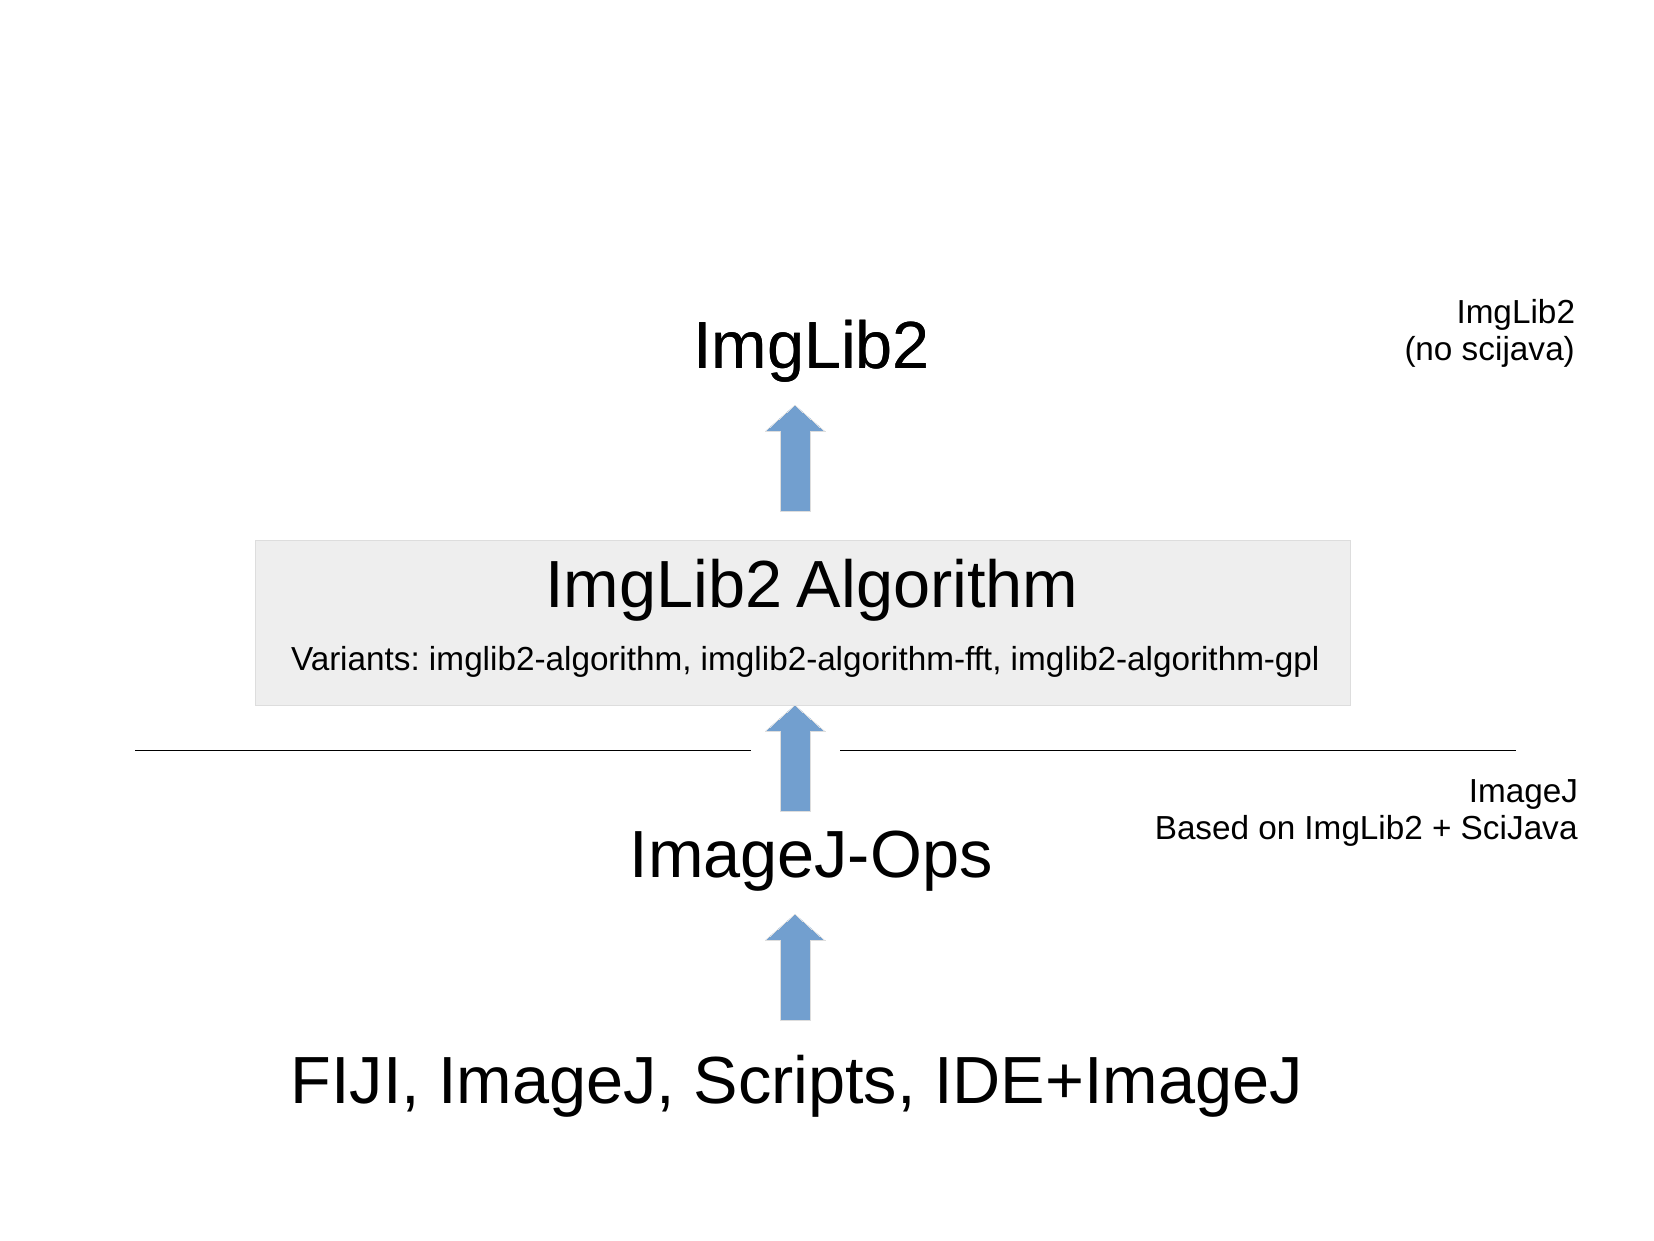

#
ImgLib2
(no scijava)
ImgLib2
ImgLib2
ImgLib2 Algorithm
Variants: imglib2-algorithm, imglib2-algorithm-fft, imglib2-algorithm-gpl
ImageJ
Based on ImgLib2 + SciJava
ImageJ-Ops
FIJI, ImageJ, Scripts, IDE+ImageJ